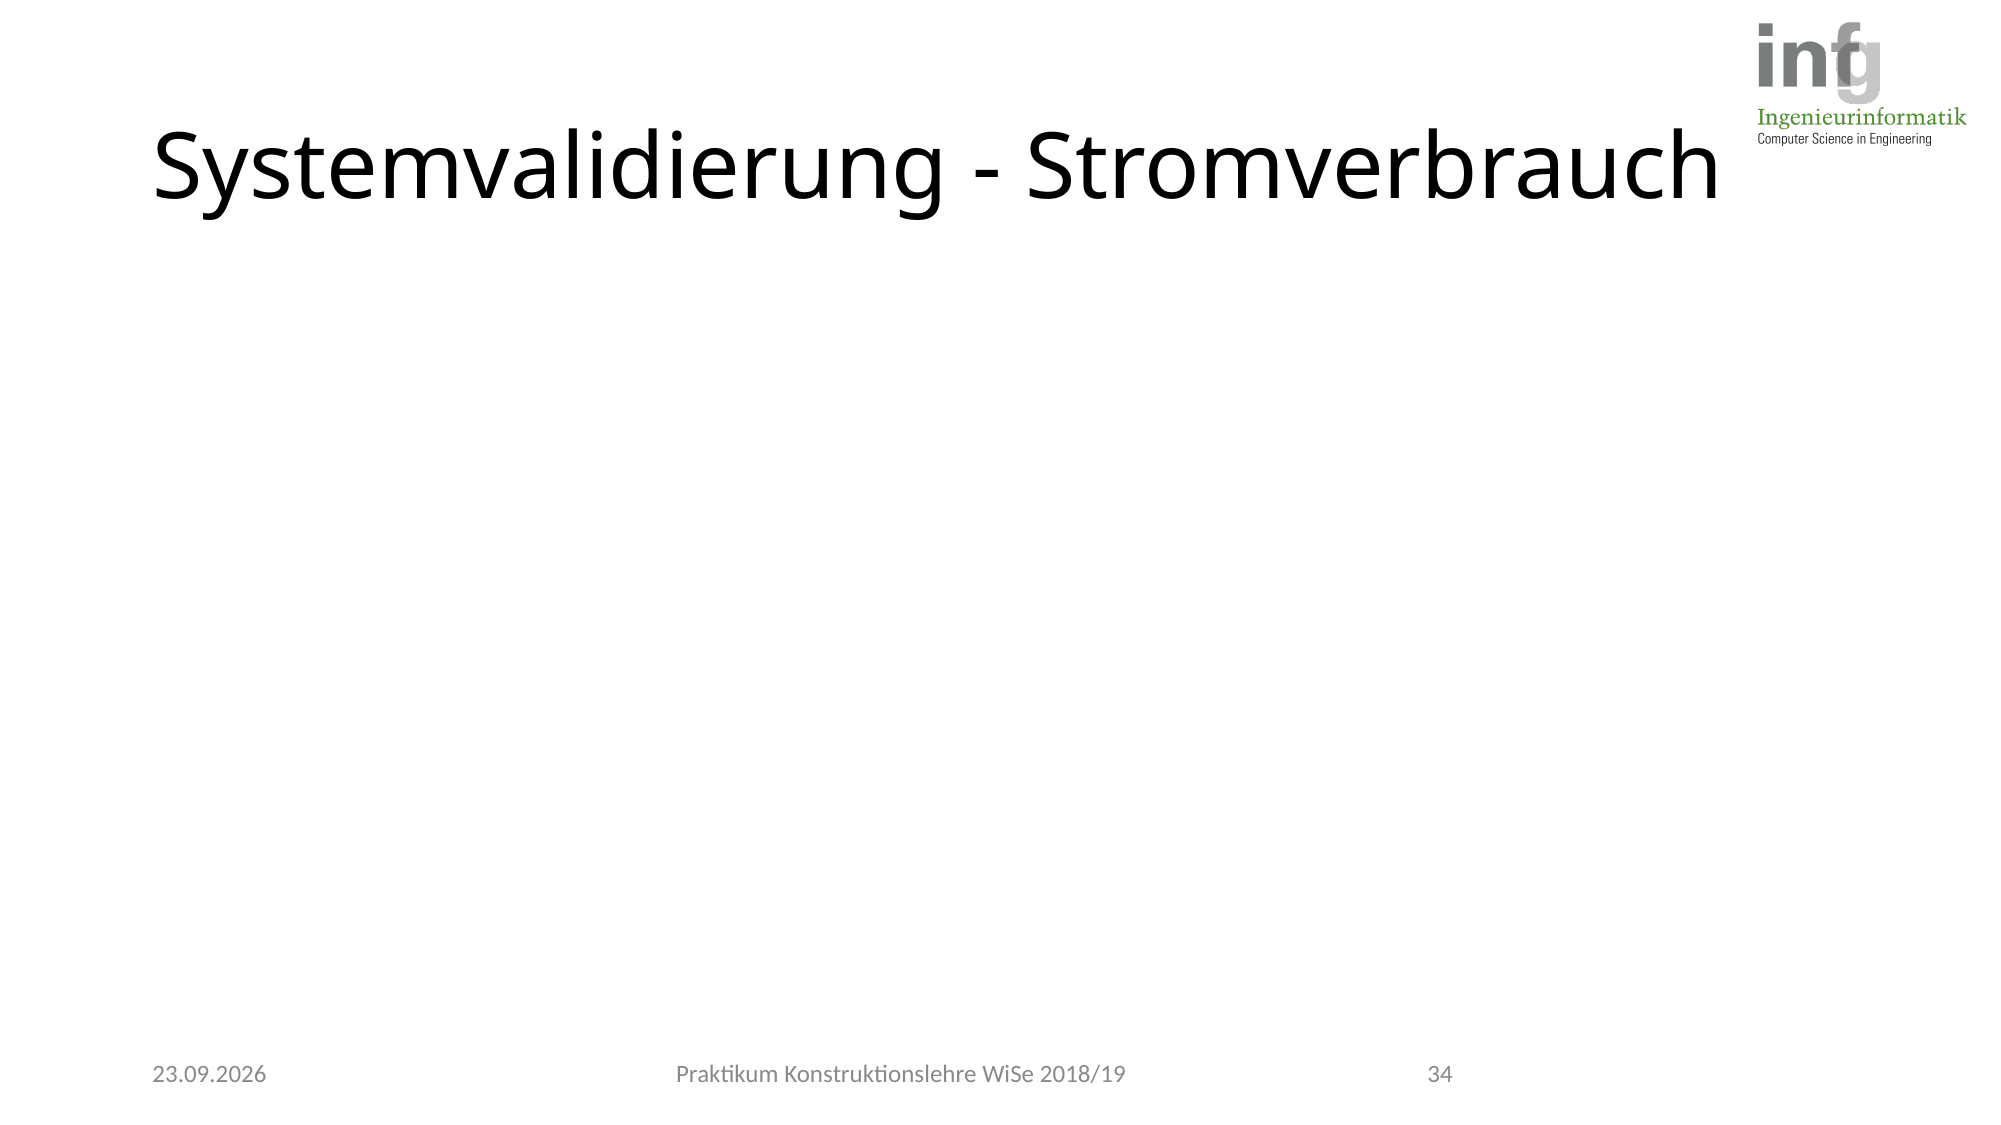

# Systemvalidierung - Stromverbrauch
Praktikum Konstruktionslehre WiSe 2018/19